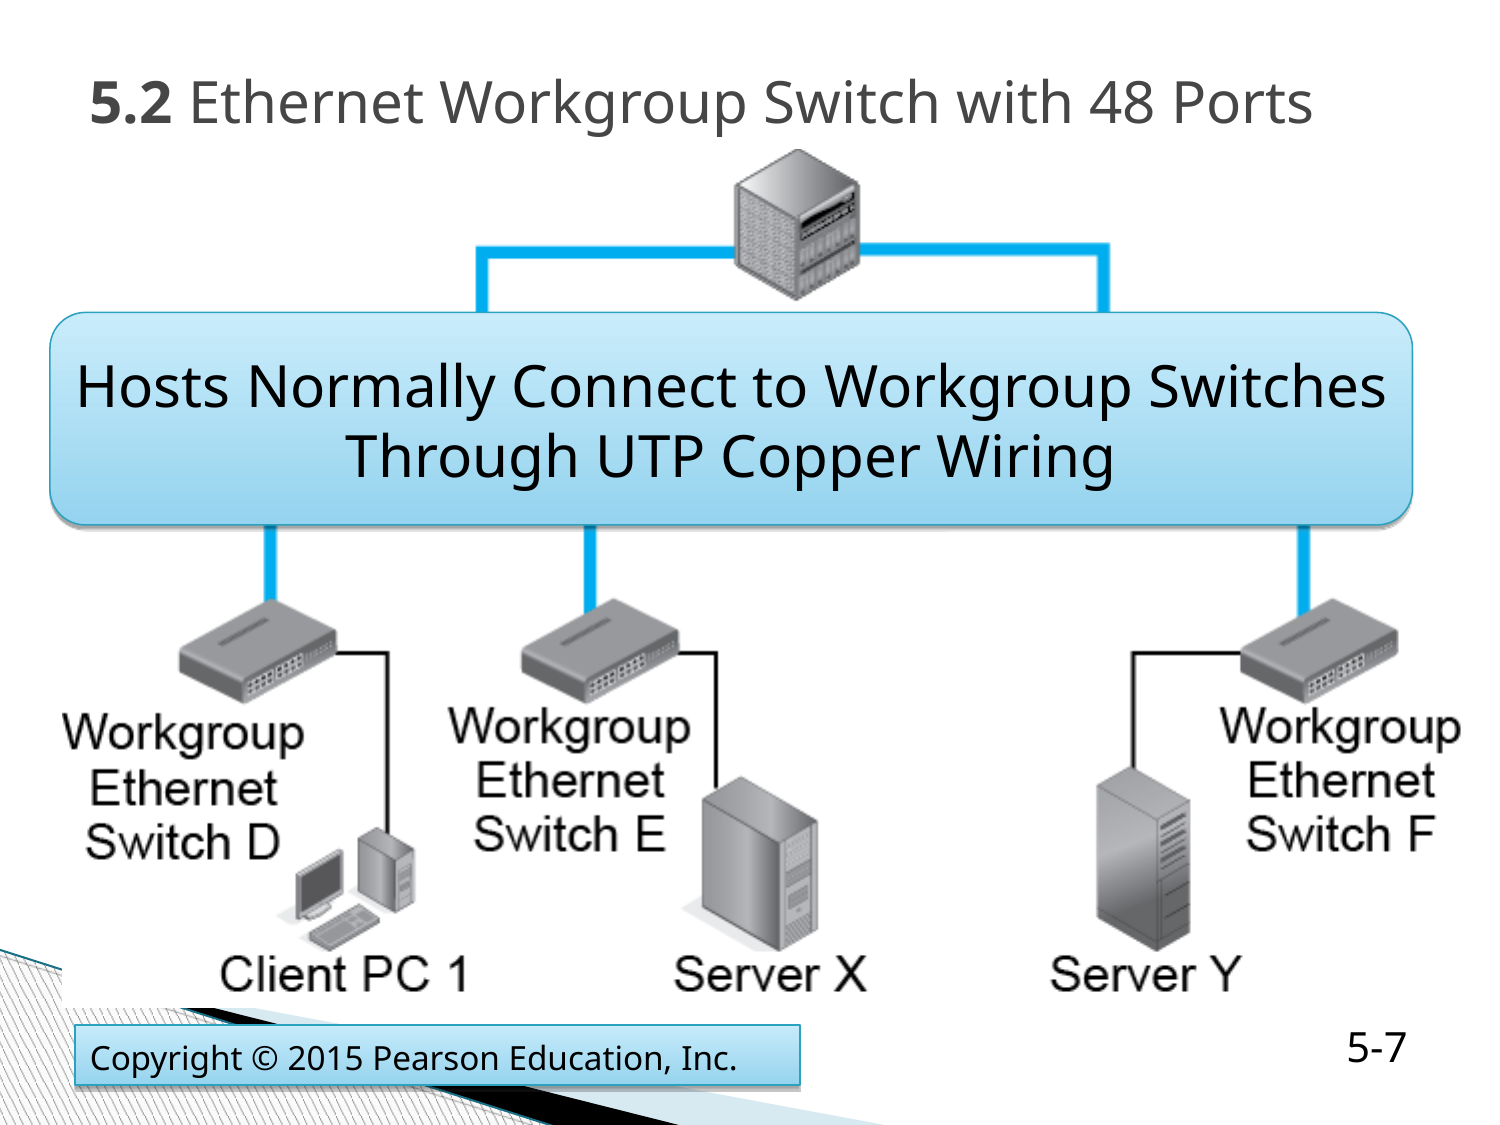

# 5.2 Ethernet Workgroup Switch with 48 Ports
Hosts Normally Connect to Workgroup Switches Through UTP Copper Wiring
Copyright © 2015 Pearson Education, Inc.